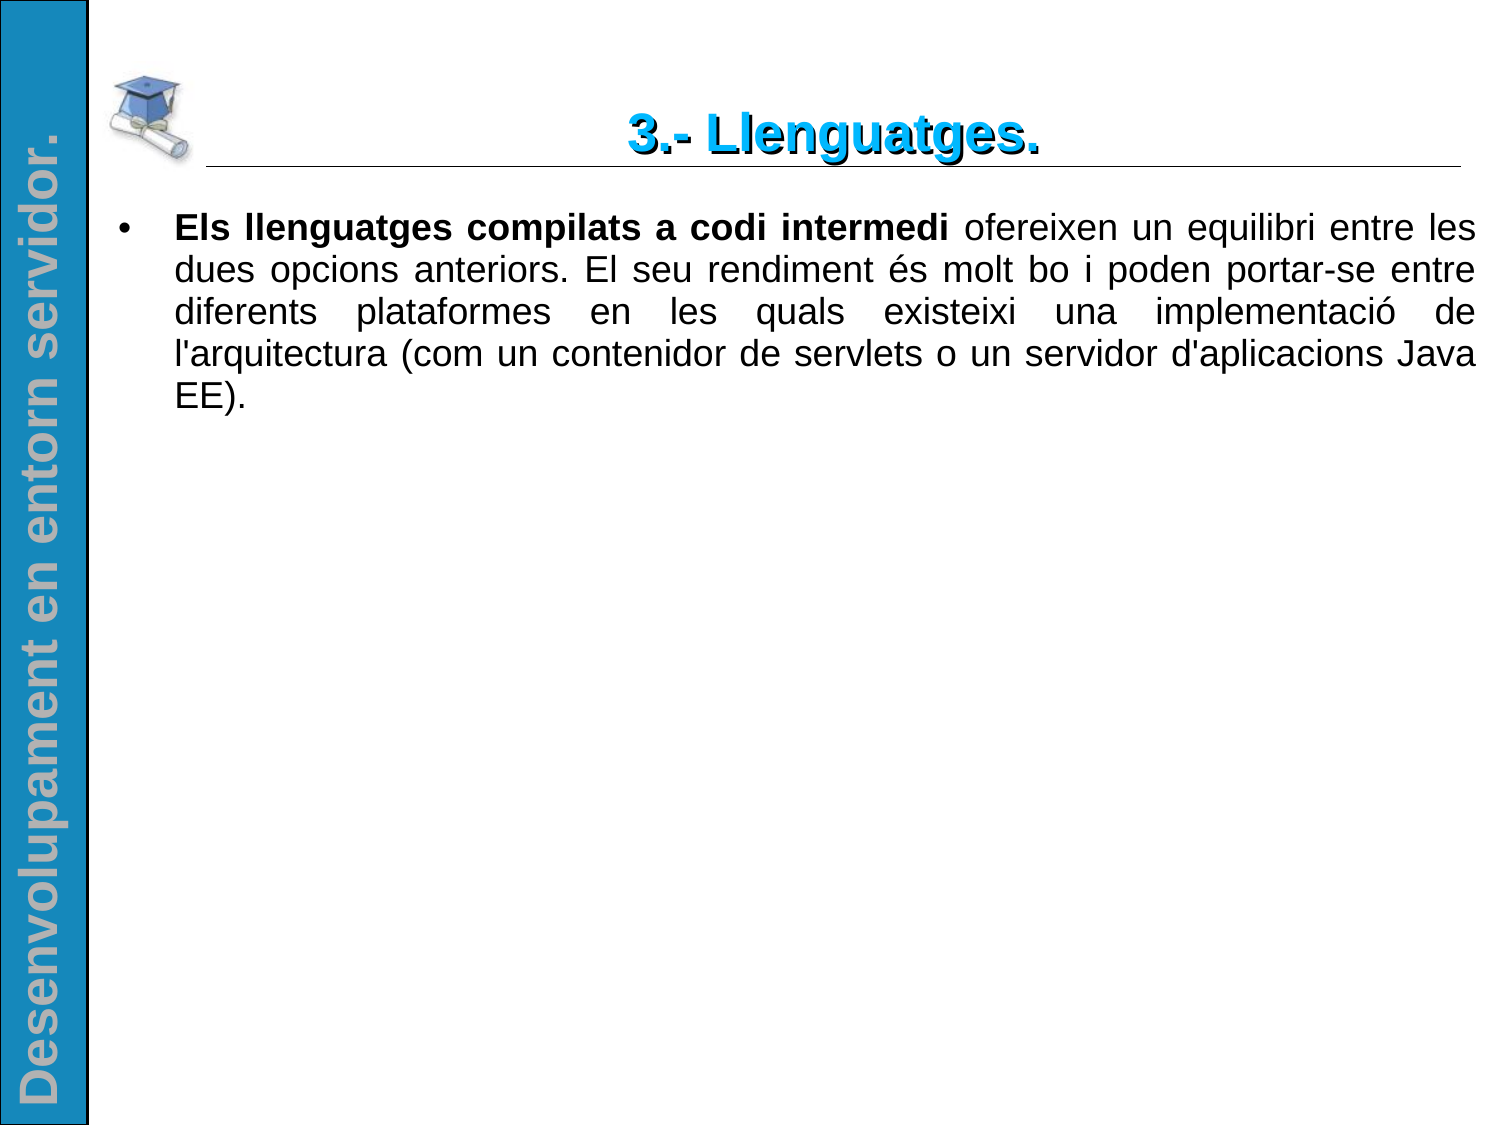

# 3.- Llenguatges.
Els llenguatges compilats a codi intermedi ofereixen un equilibri entre les dues opcions anteriors. El seu rendiment és molt bo i poden portar-se entre diferents plataformes en les quals existeixi una implementació de l'arquitectura (com un contenidor de servlets o un servidor d'aplicacions Java EE).